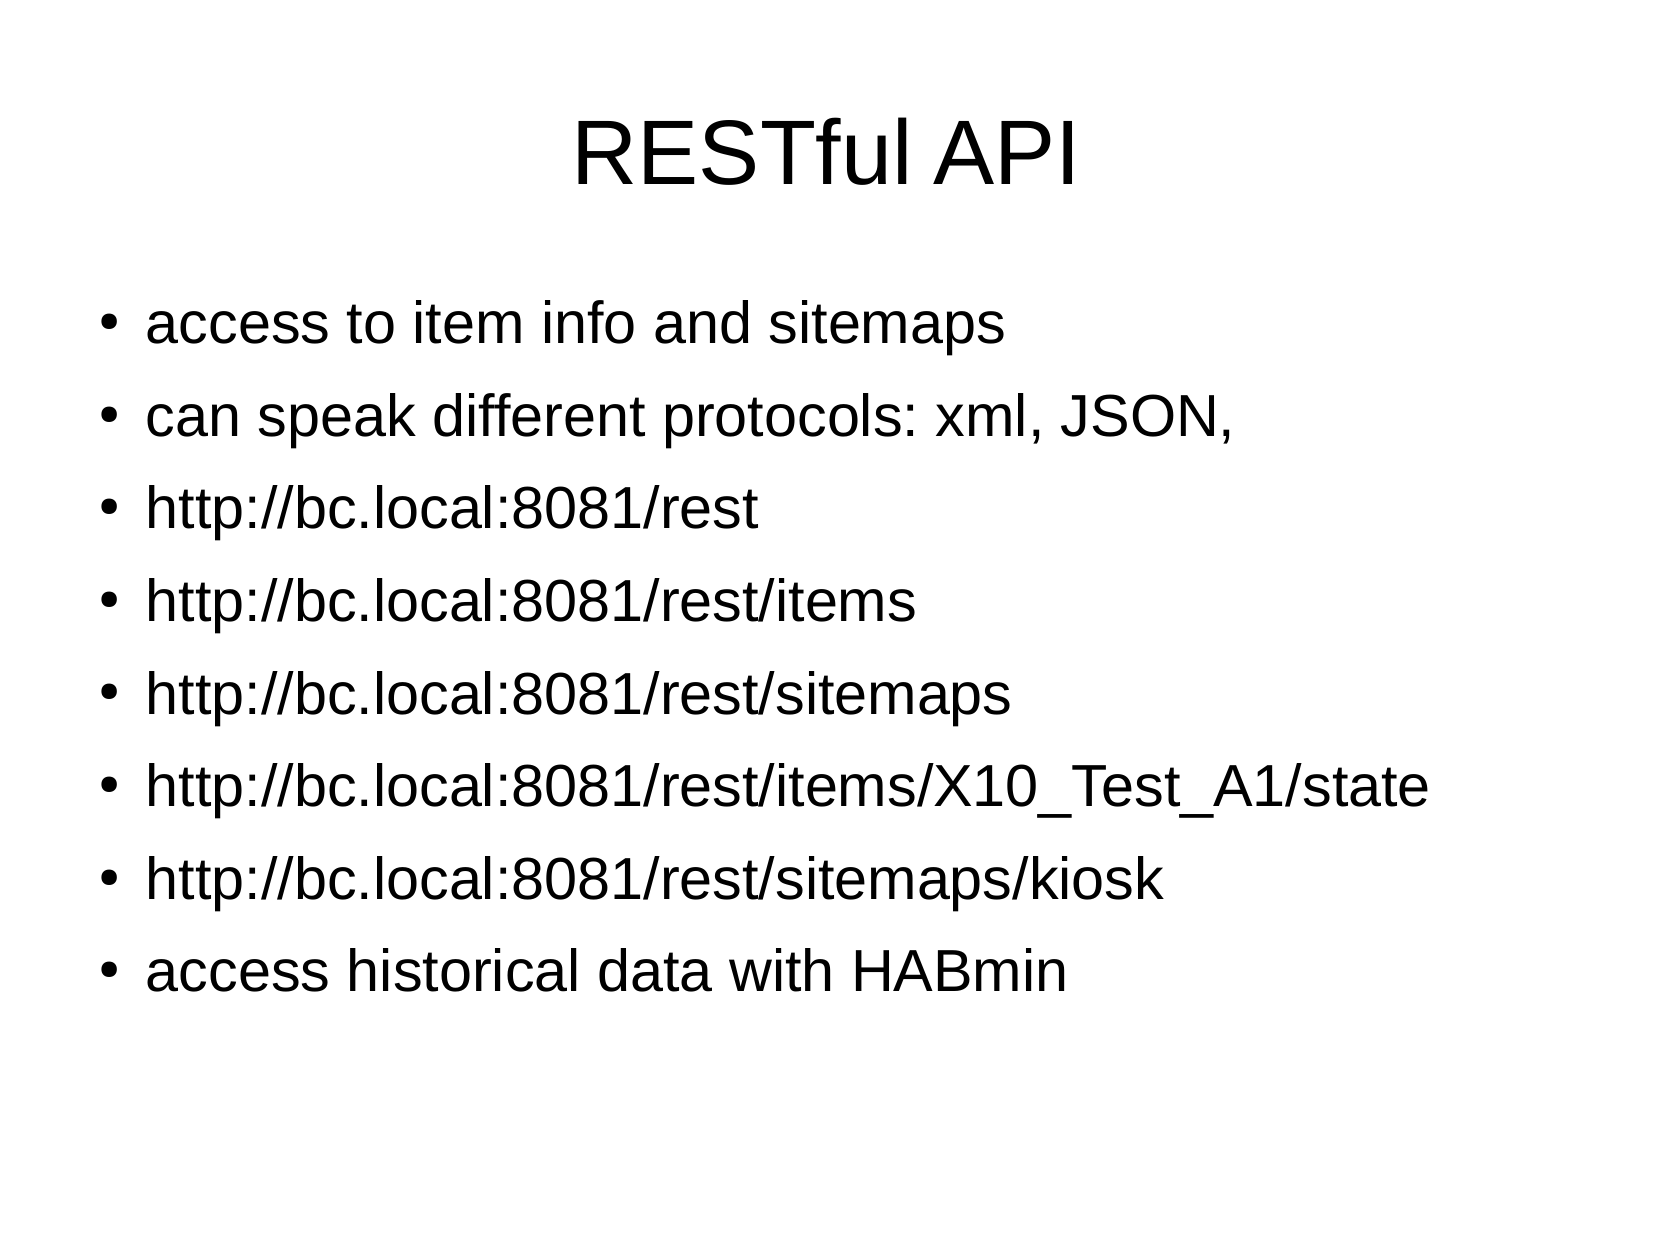

# RESTful API
access to item info and sitemaps
can speak different protocols: xml, JSON,
http://bc.local:8081/rest
http://bc.local:8081/rest/items
http://bc.local:8081/rest/sitemaps
http://bc.local:8081/rest/items/X10_Test_A1/state
http://bc.local:8081/rest/sitemaps/kiosk
access historical data with HABmin